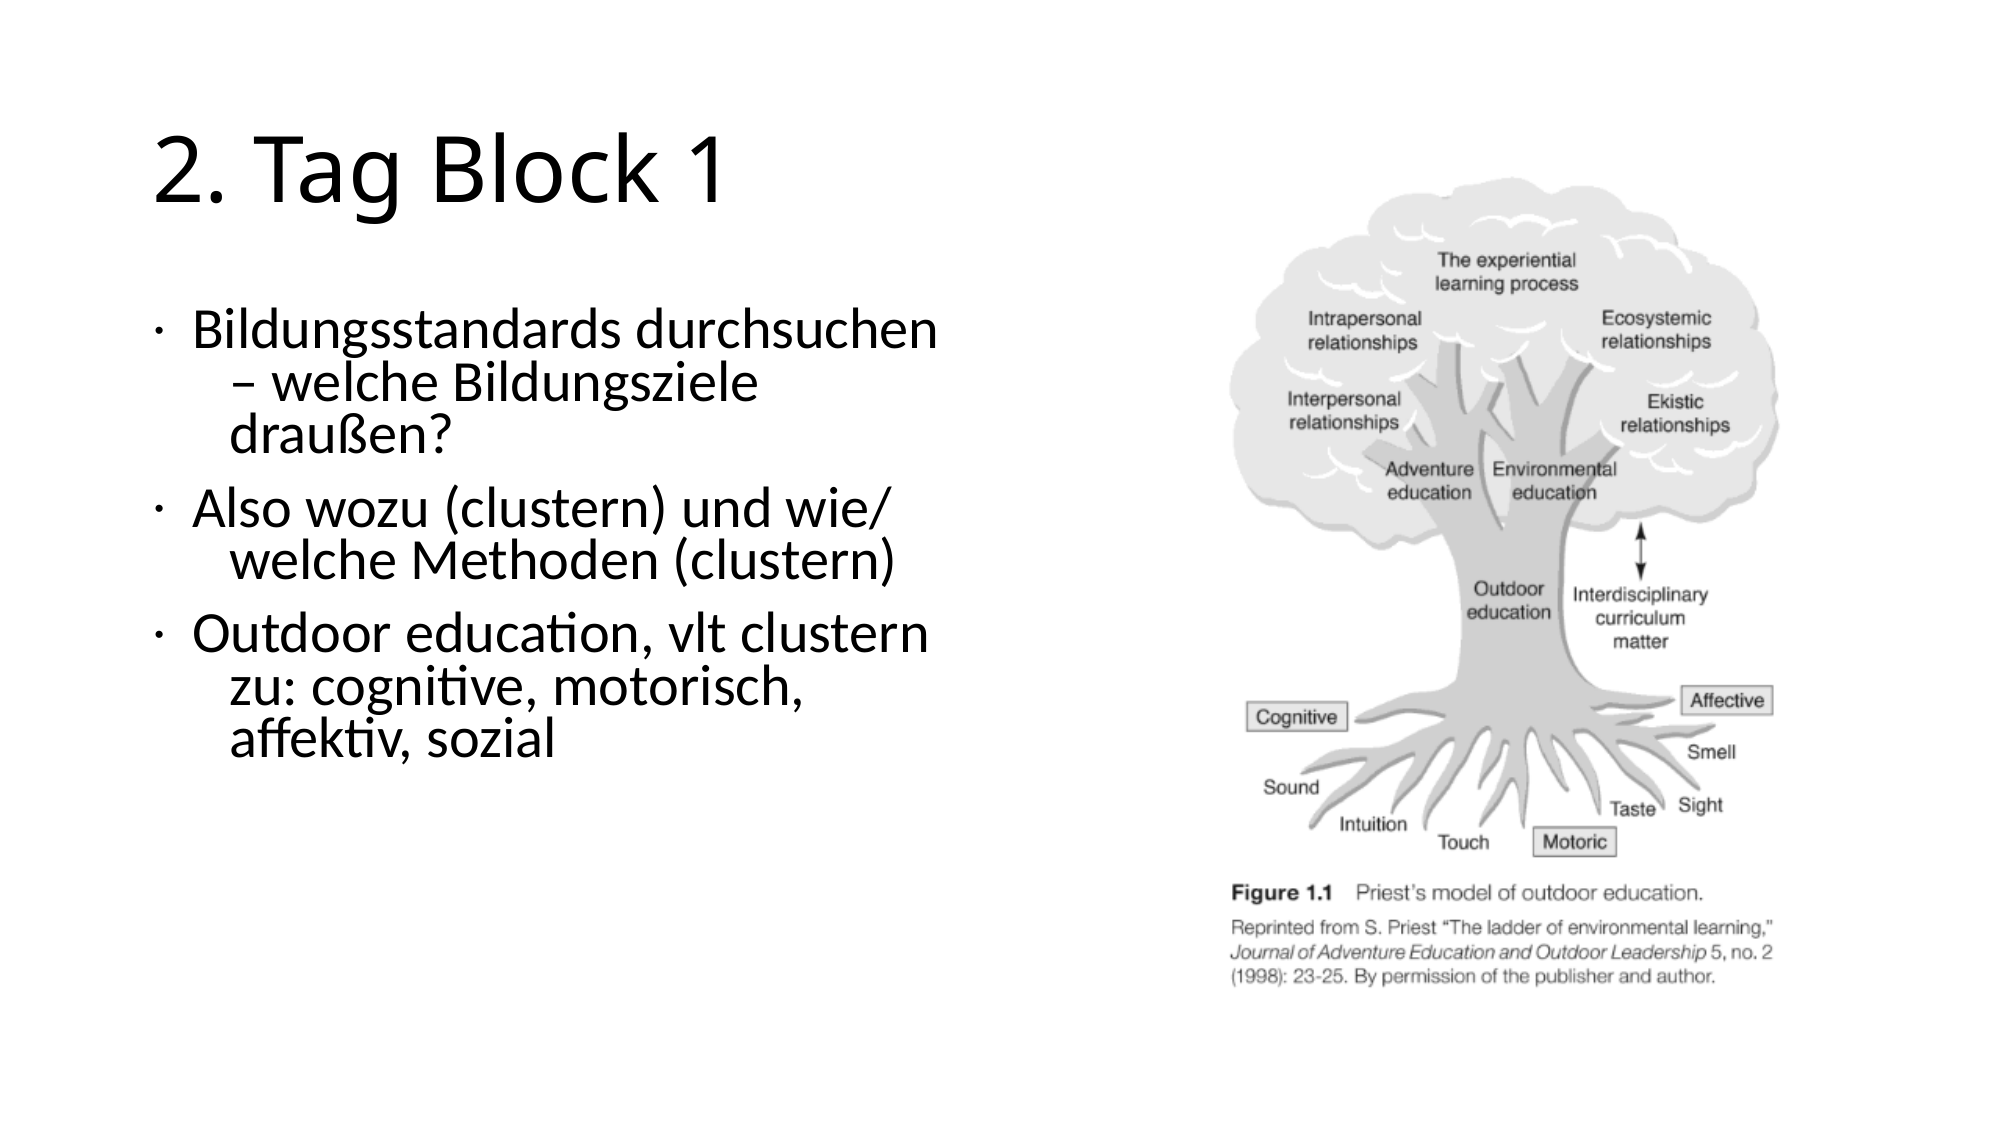

# 2. Tag Block 1
Bildungsstandards durchsuchen – welche Bildungsziele draußen?
Also wozu (clustern) und wie/ welche Methoden (clustern)
Outdoor education, vlt clustern zu: cognitive, motorisch, affektiv, sozial